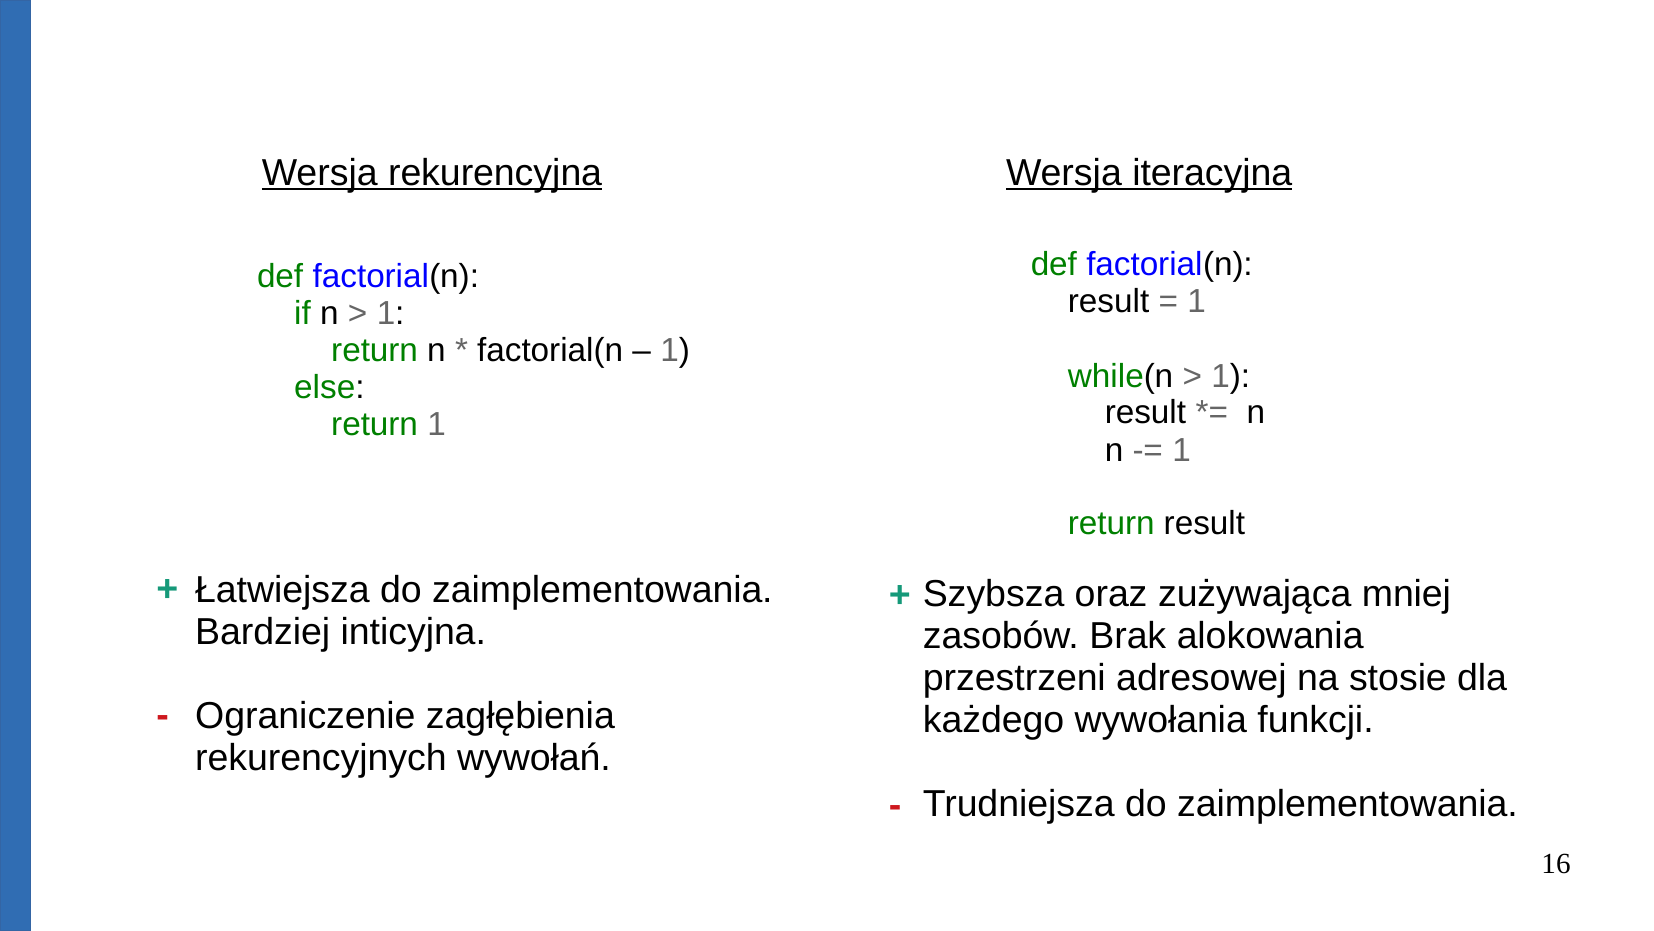

Wersja rekurencyjna
Wersja iteracyjna
def factorial(n):
 result = 1
 while(n > 1):
 result *= n
 n -= 1
 return result
def factorial(n):
 if n > 1:
 return n * factorial(n – 1)
 else:
 return 1
+
-
Łatwiejsza do zaimplementowania. Bardziej inticyjna.
Ograniczenie zagłębienia rekurencyjnych wywołań.
Szybsza oraz zużywająca mniej zasobów. Brak alokowania przestrzeni adresowej na stosie dla każdego wywołania funkcji.
Trudniejsza do zaimplementowania.
+
-
16